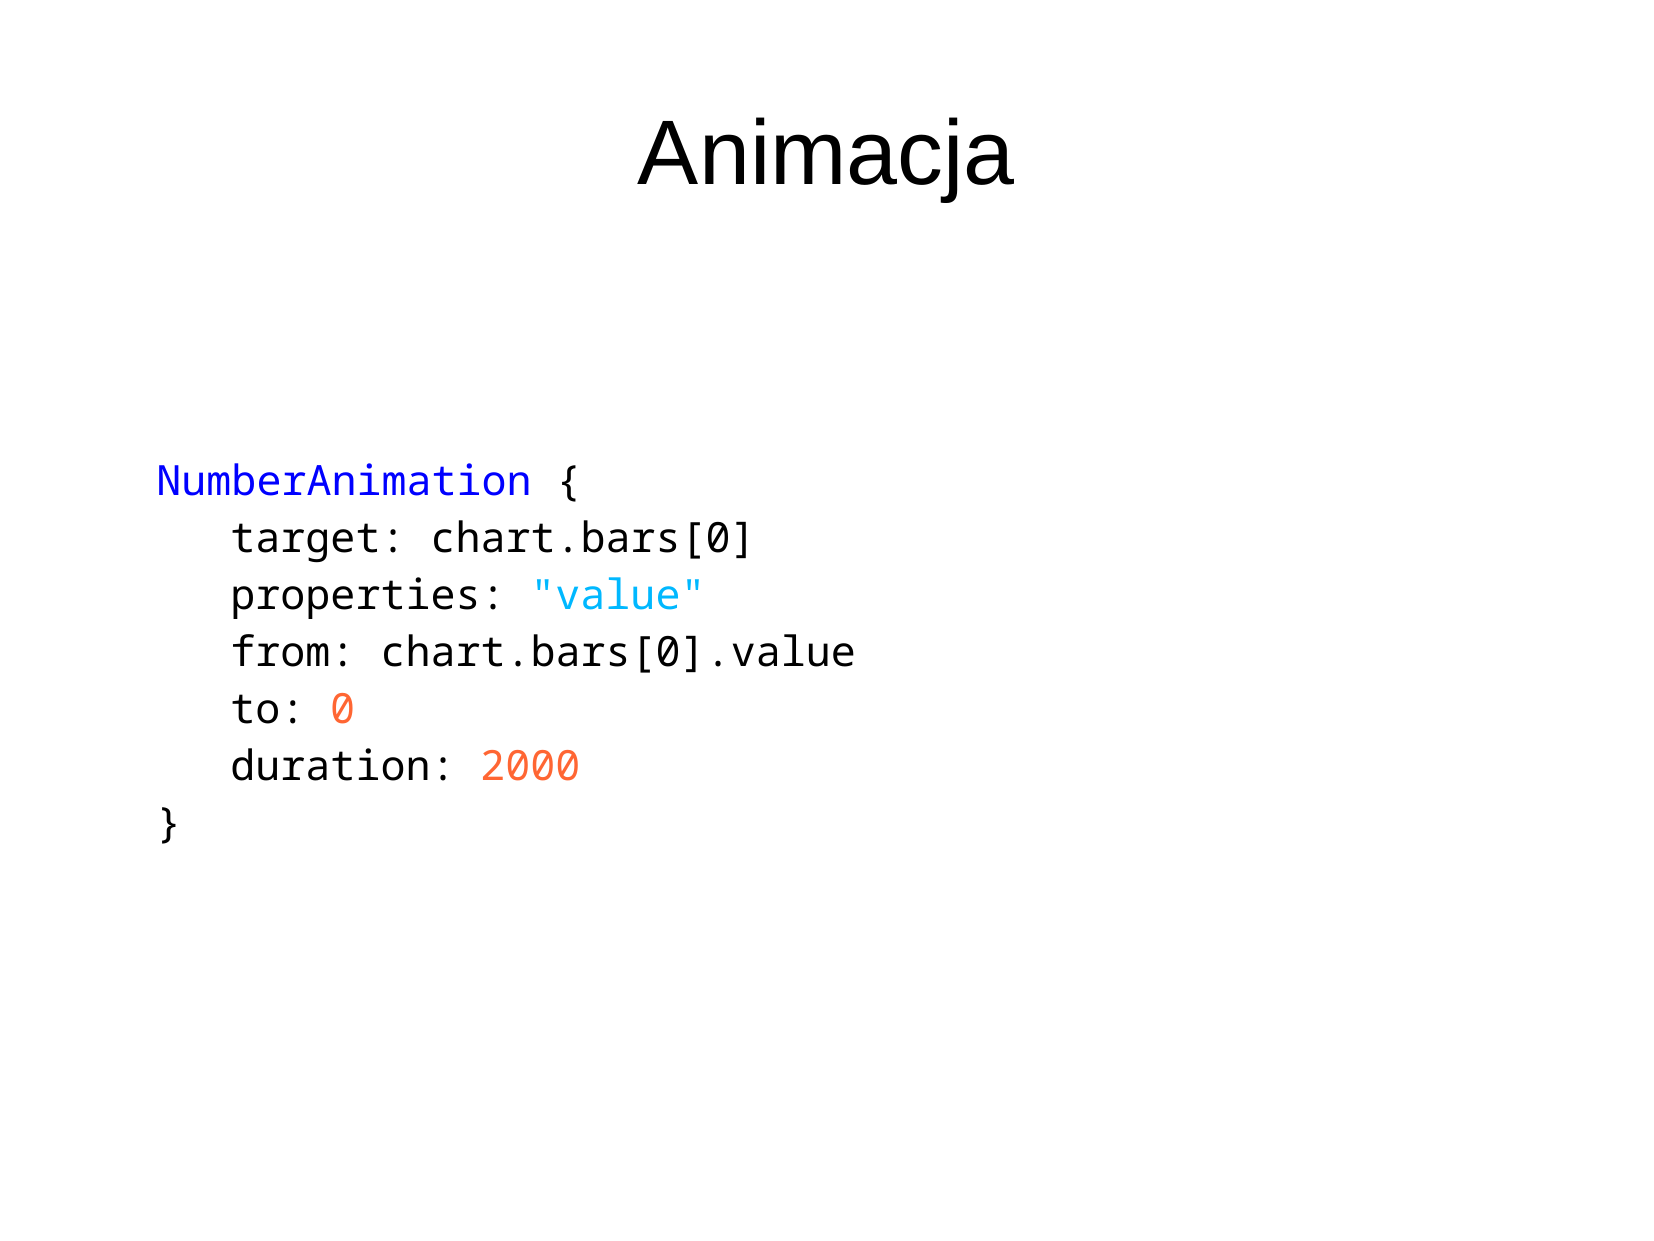

# Animacja
	NumberAnimation {
		target: chart.bars[0]
		properties: "value"
		from: chart.bars[0].value
		to: 0
		duration: 2000
	}